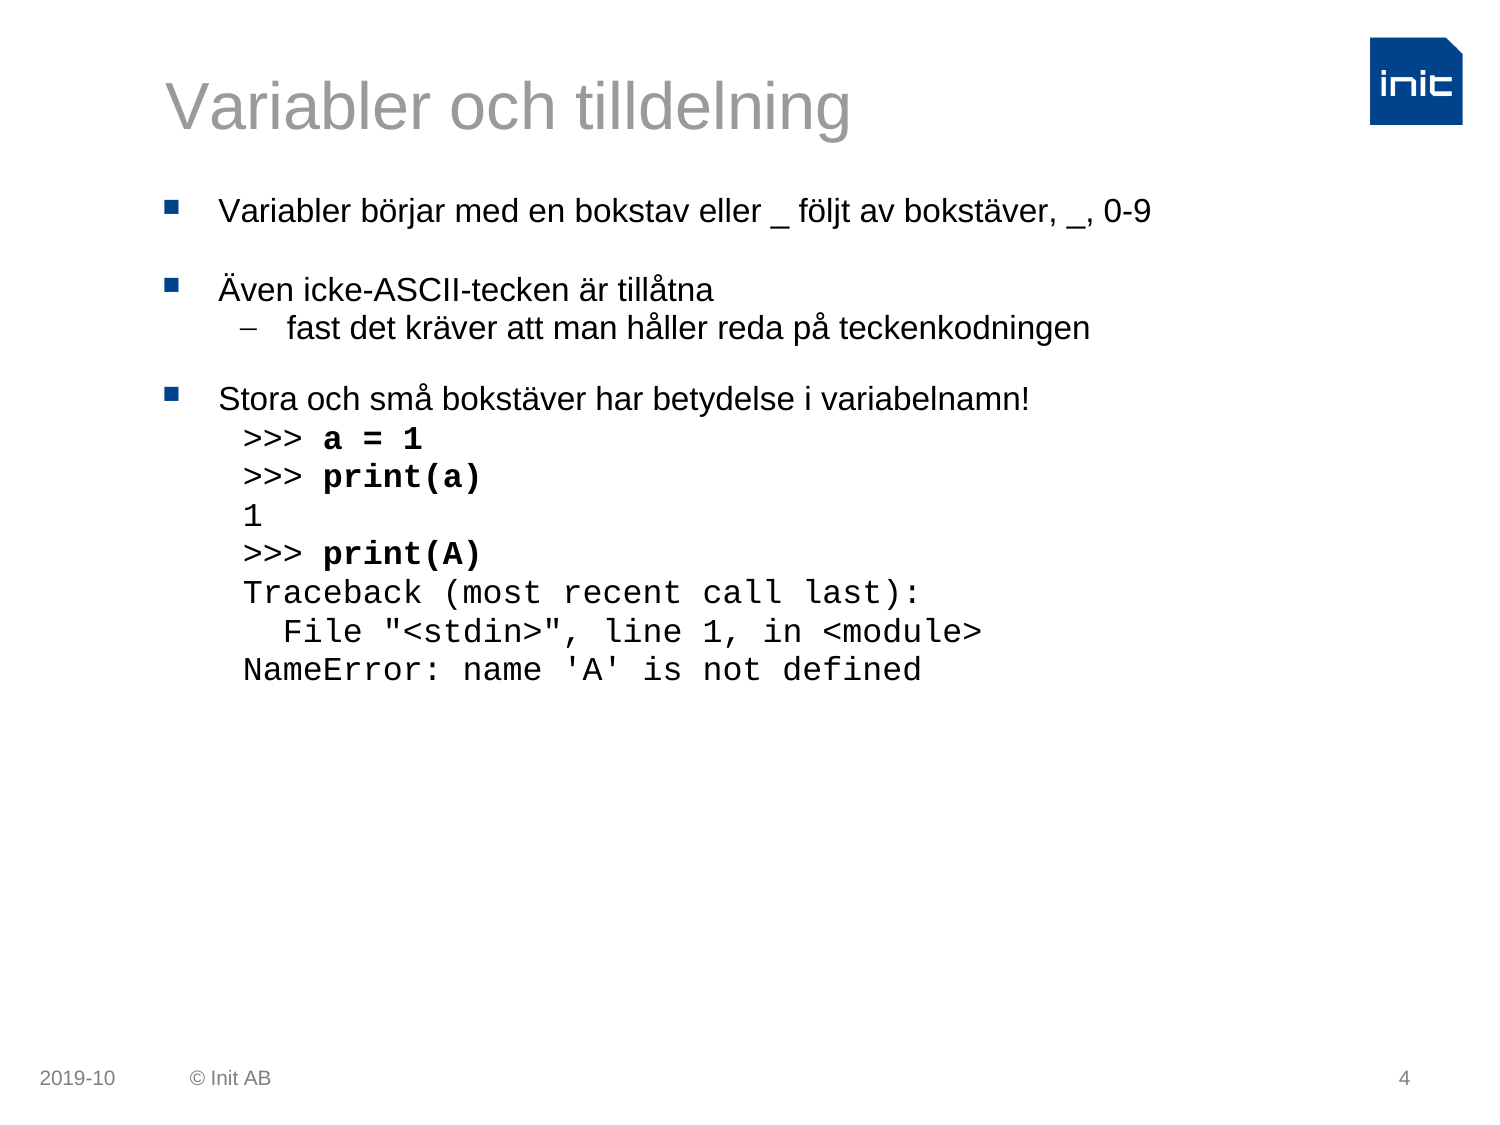

Variabler och tilldelning
Variabler börjar med en bokstav eller _ följt av bokstäver, _, 0-9
Även icke-ASCII-tecken är tillåtna
fast det kräver att man håller reda på teckenkodningen
Stora och små bokstäver har betydelse i variabelnamn!
>>> a = 1
>>> print(a)
1
>>> print(A)
Traceback (most recent call last):
 File "<stdin>", line 1, in <module>
NameError: name 'A' is not defined
2019-10
© Init AB